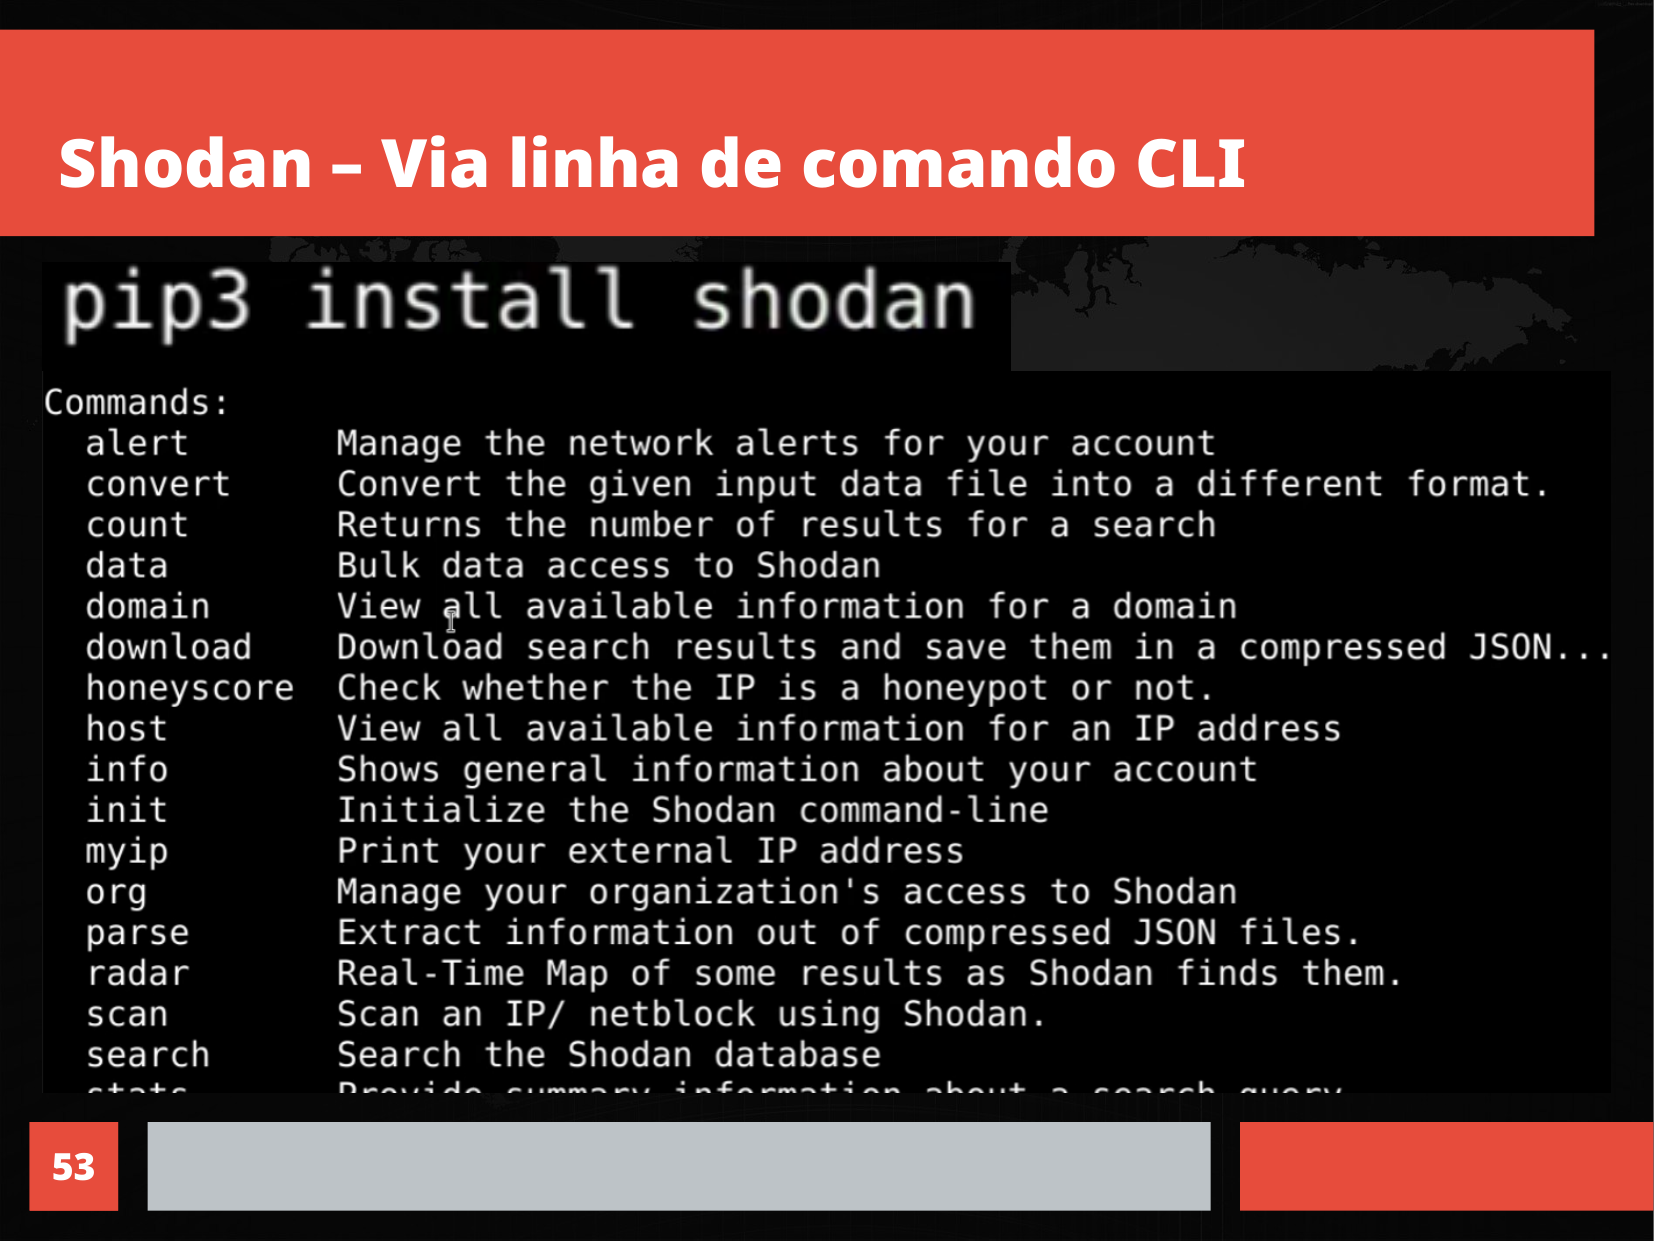

# Shodan – Via linha de comando CLI
53